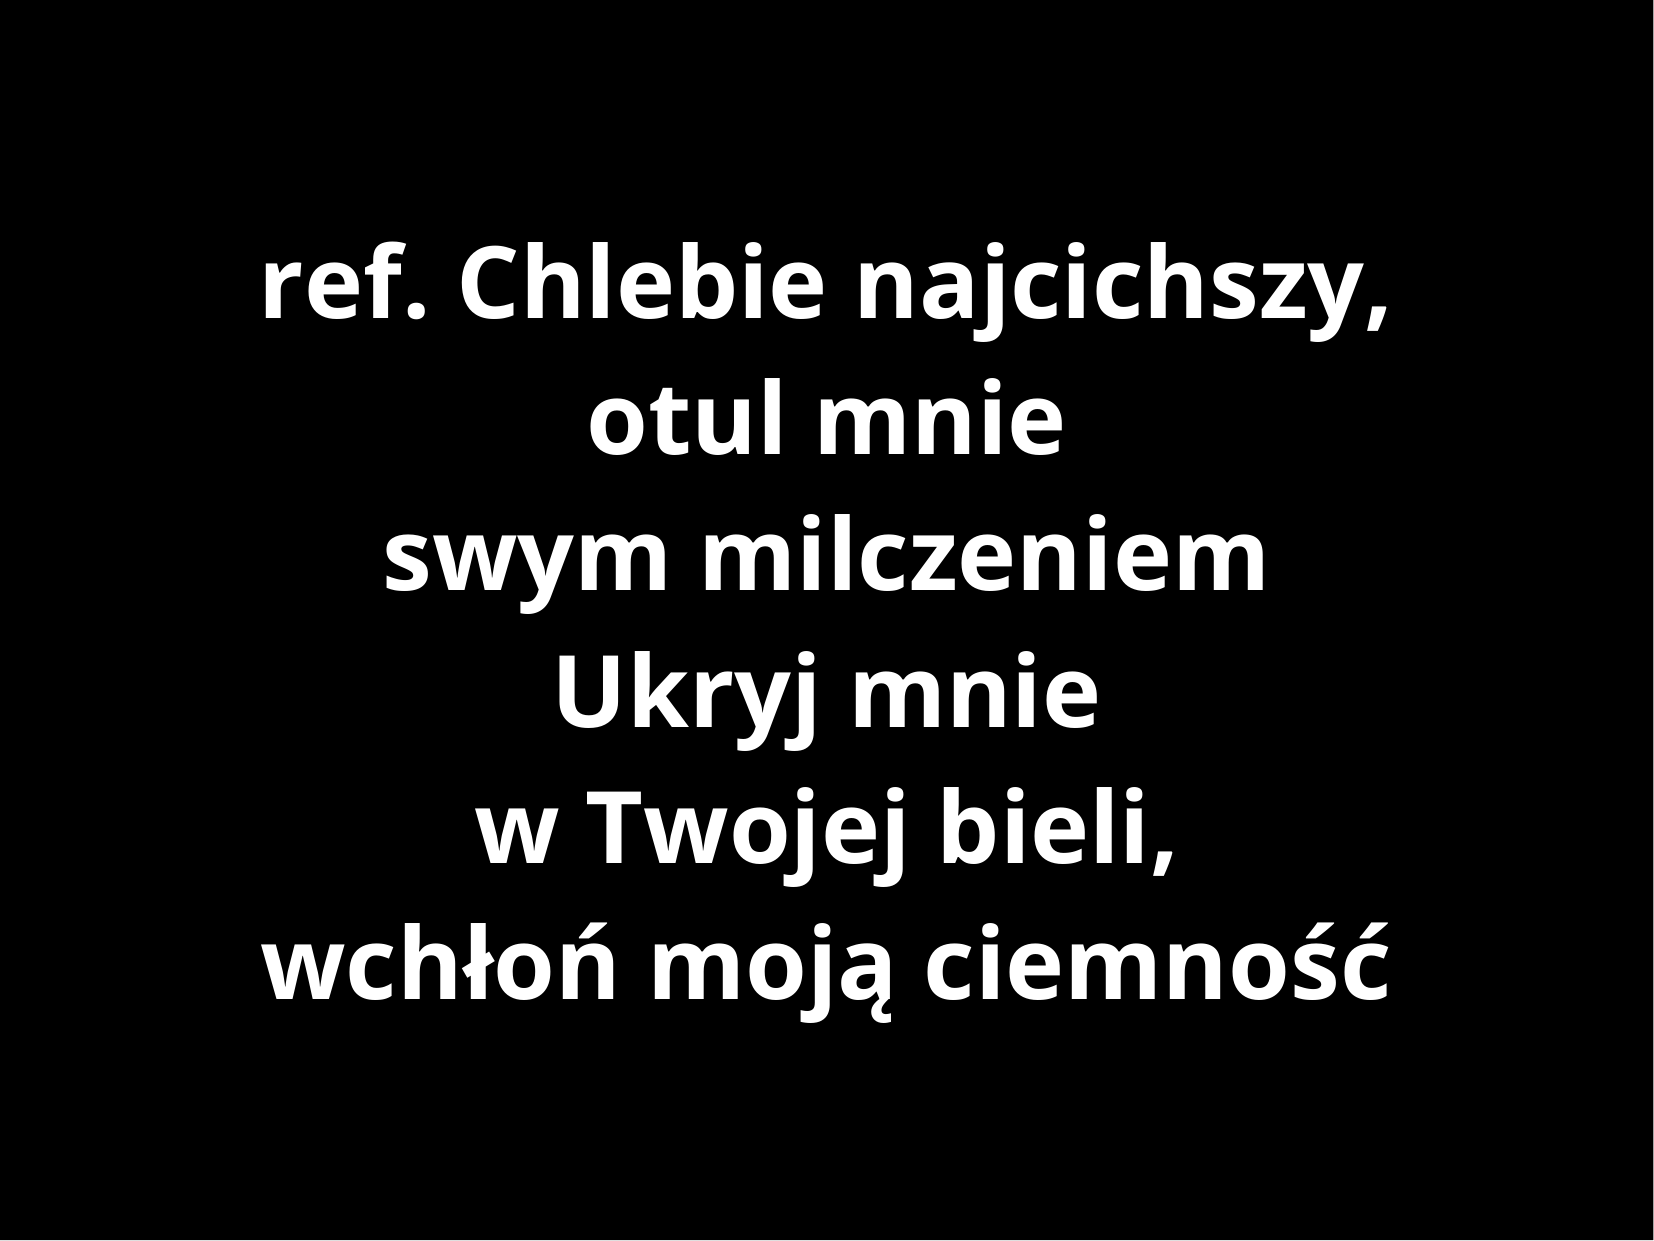

# ref. Chlebie najcichszy, otul mnie swym milczeniem Ukryj mnie w Twojej bieli, wchłoń moją ciemność